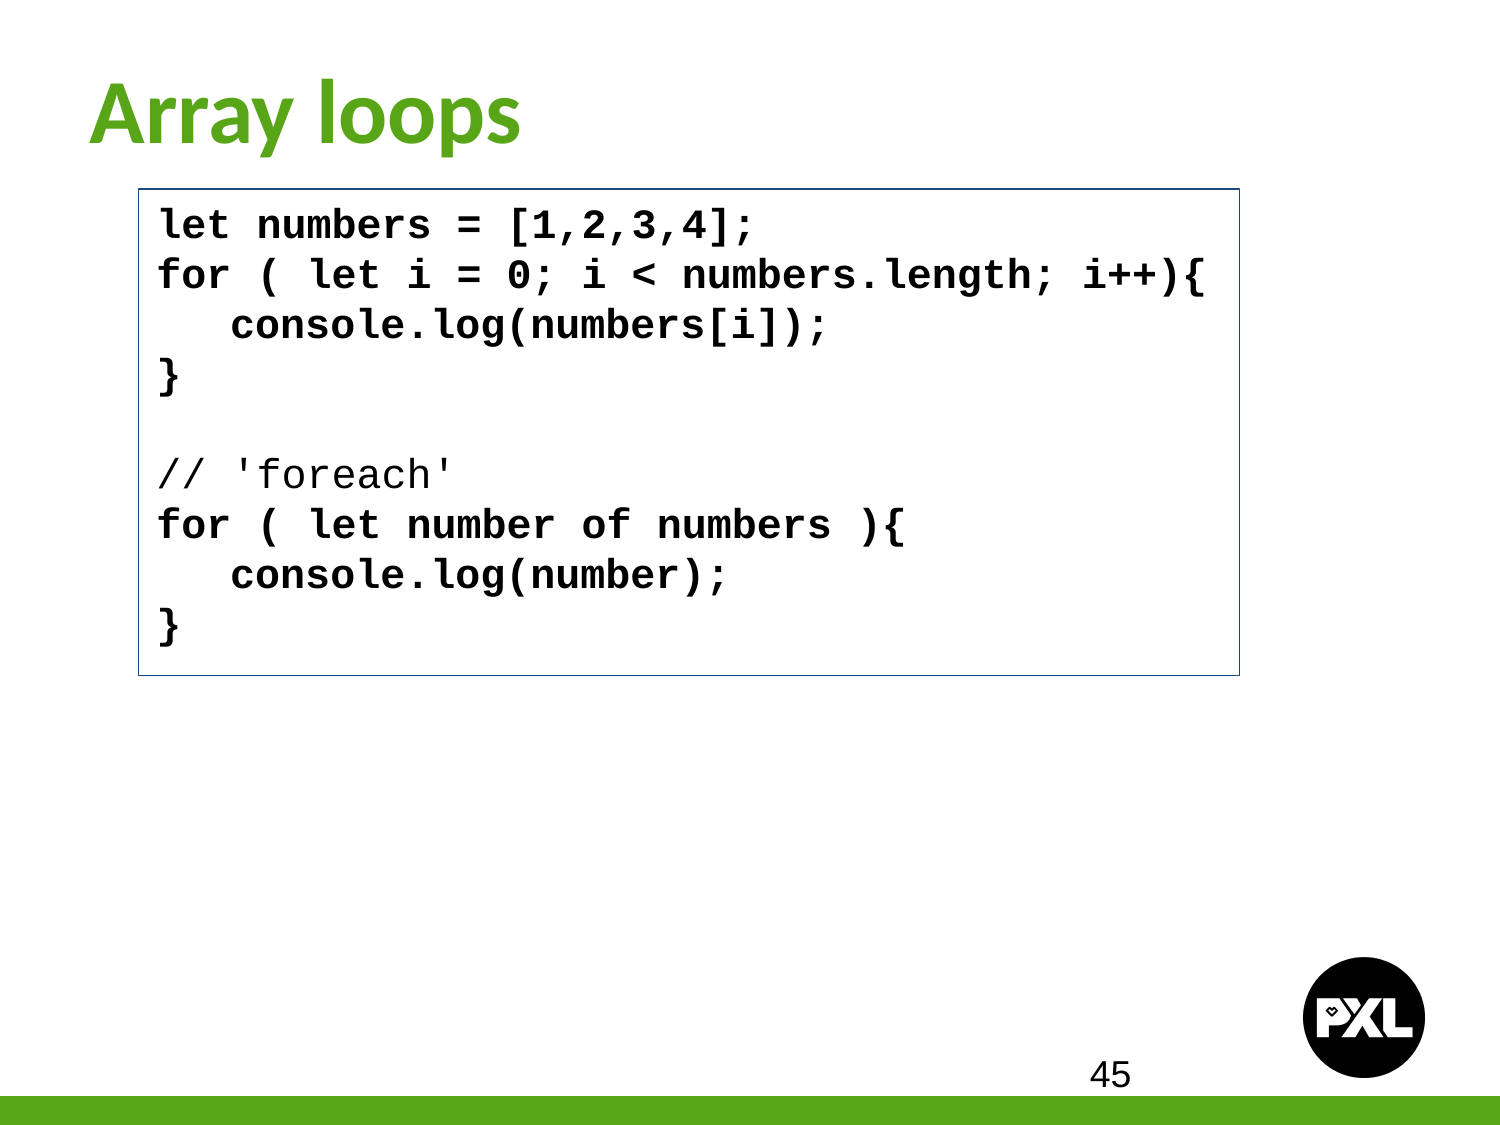

Array loops
let numbers = [1,2,3,4];
for ( let i = 0; i < numbers.length; i++){
	console.log(numbers[i]);
}
// 'foreach'
for ( let number of numbers ){
	console.log(number);
}